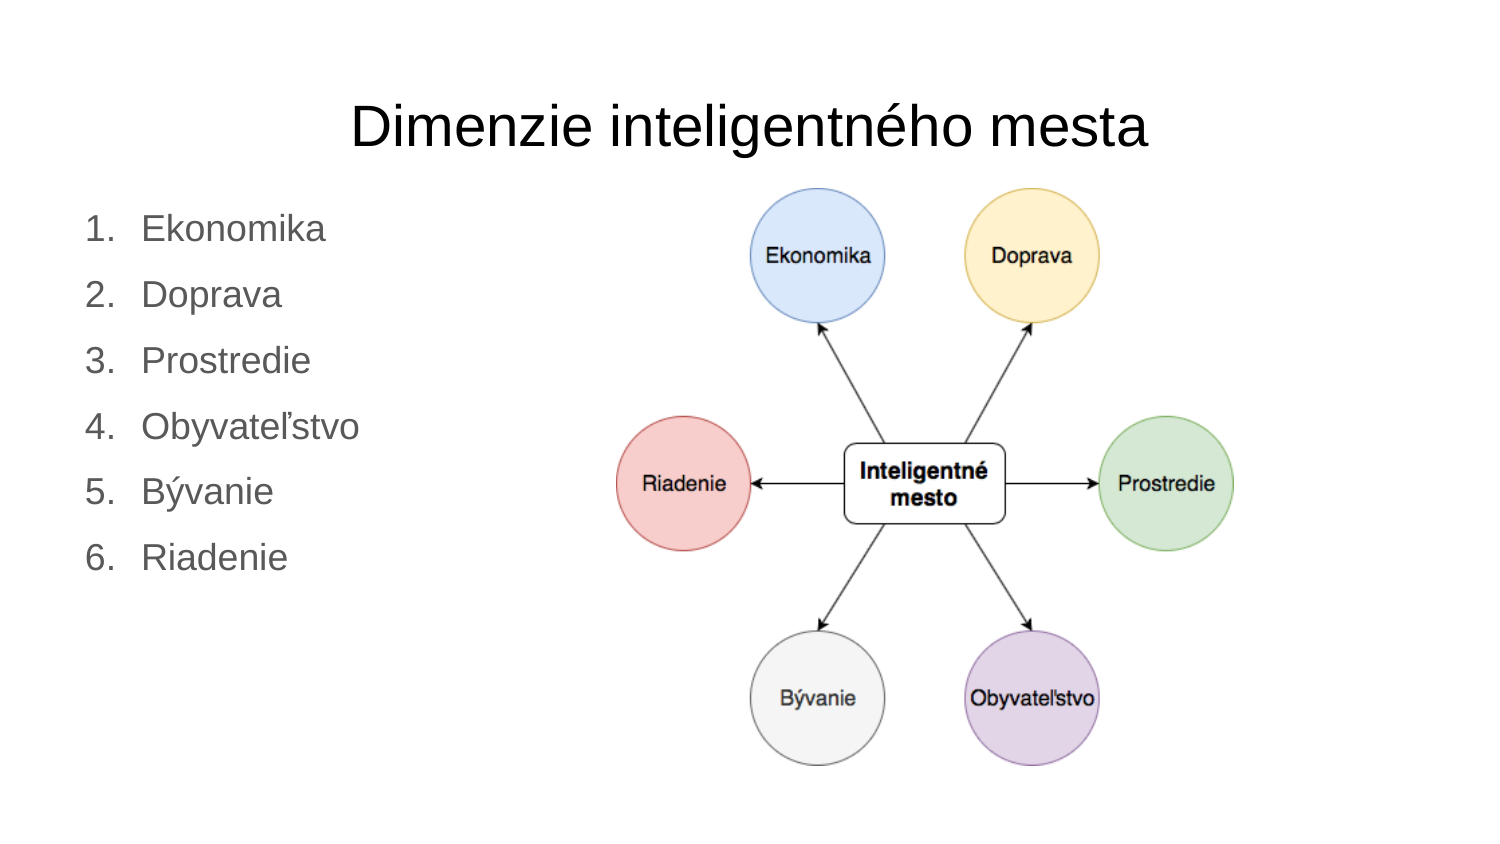

# Dimenzie inteligentného mesta
Ekonomika
Doprava
Prostredie
Obyvateľstvo
Bývanie
Riadenie